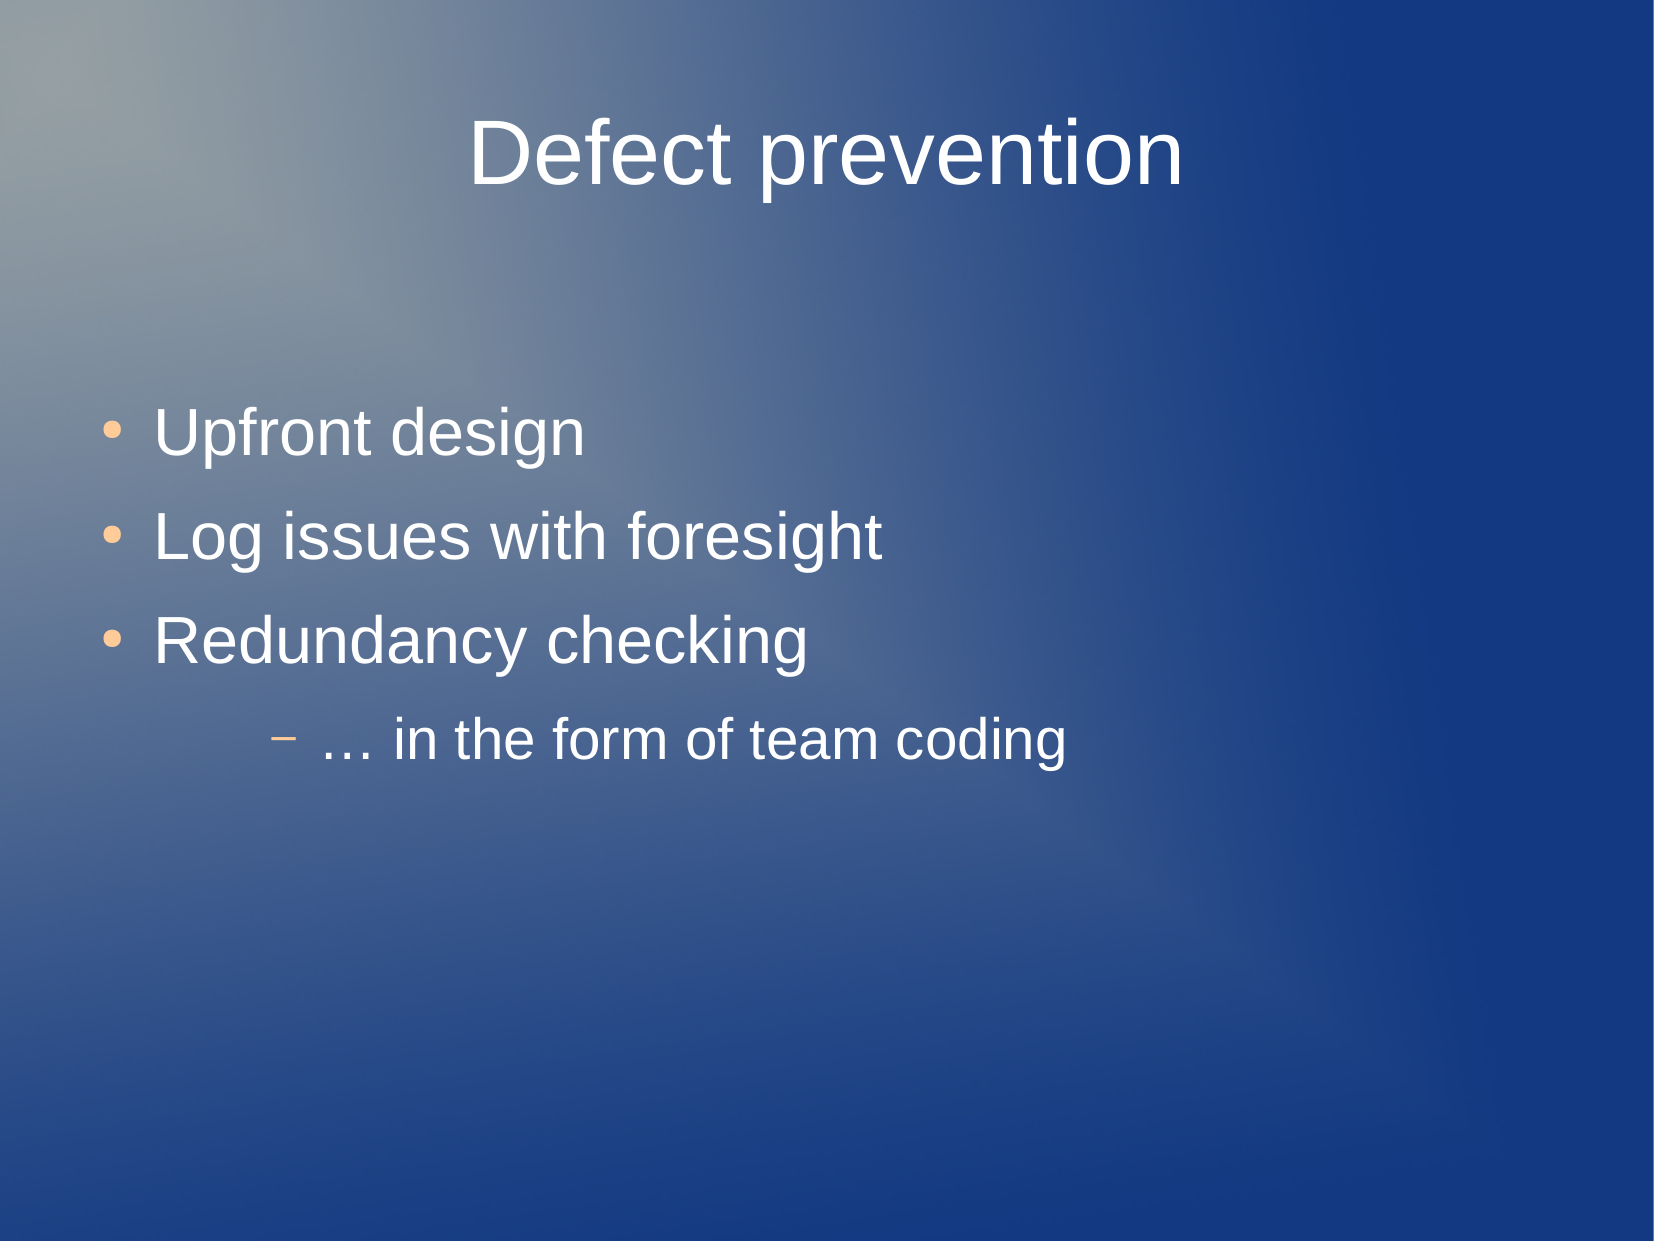

# Defect prevention
Upfront design
Log issues with foresight
Redundancy checking
… in the form of team coding